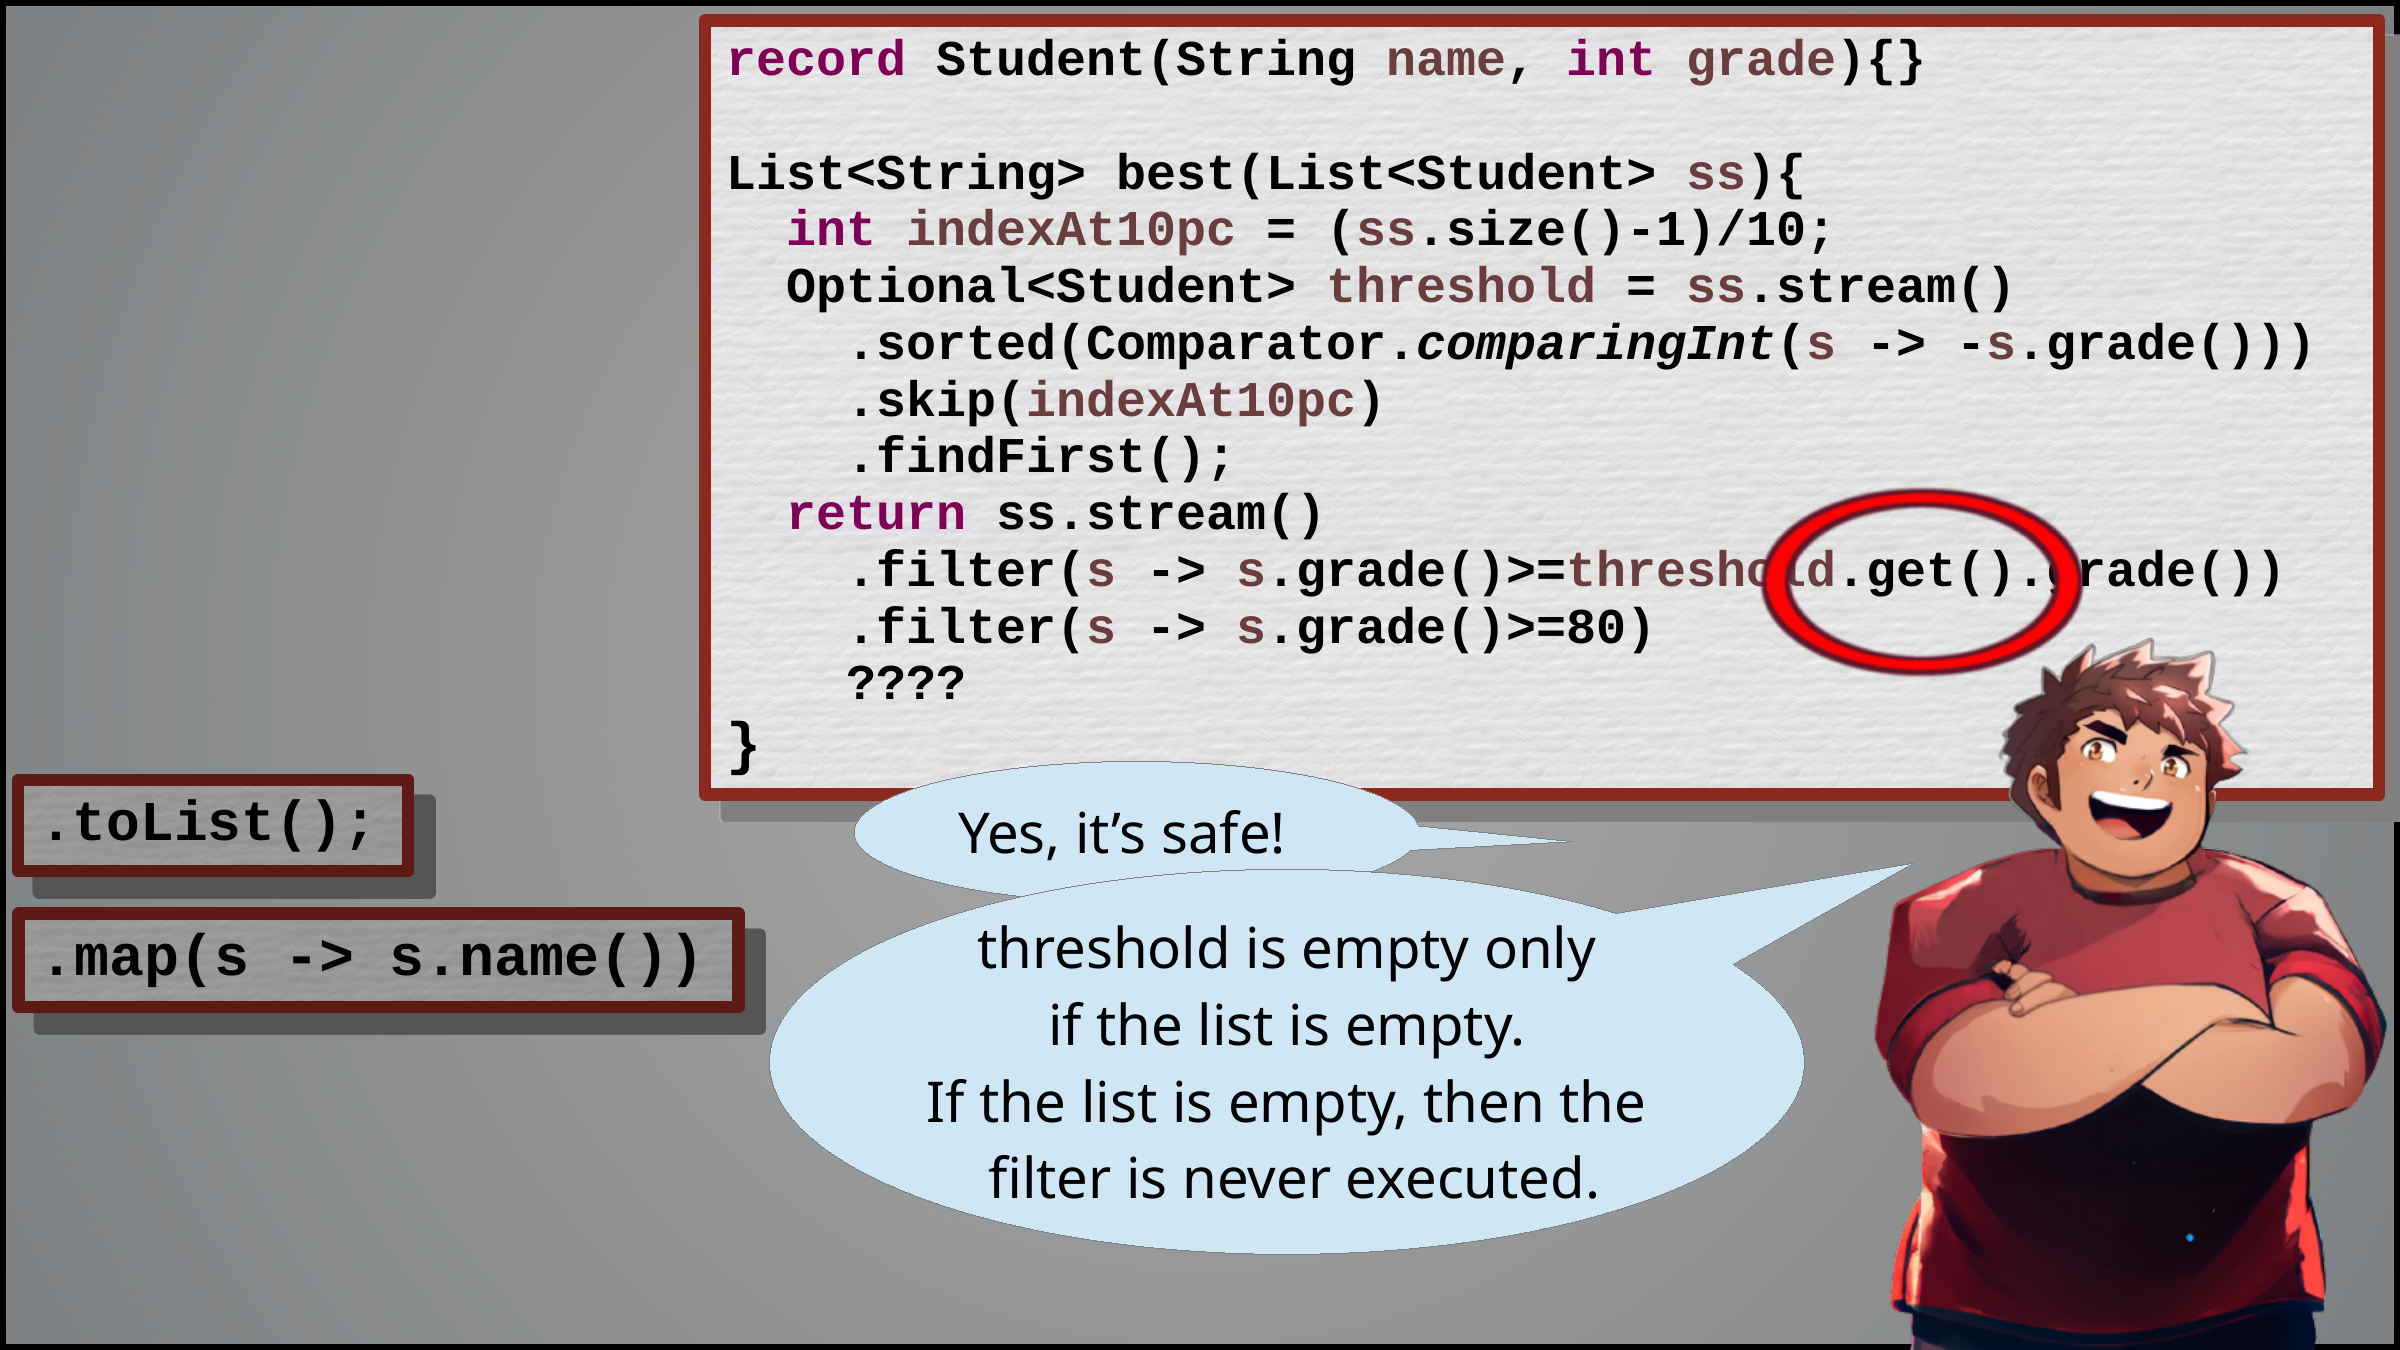

record Student(String name, int grade){}
List<String> best(List<Student> ss){
 int indexAt10pc = (ss.size()-1)/10;
 Optional<Student> threshold = ss.stream()
 .sorted(Comparator.comparingInt(s -> -s.grade()))
 .skip(indexAt10pc)
 .findFirst();
 return ss.stream()
 .filter(s -> s.grade()>=threshold.get().grade())
 .filter(s -> s.grade()>=80)
 ????
}
Yes, it’s safe!
.toList();
threshold is empty only
if the list is empty.
If the list is empty, then the
 filter is never executed.
.map(s -> s.name())